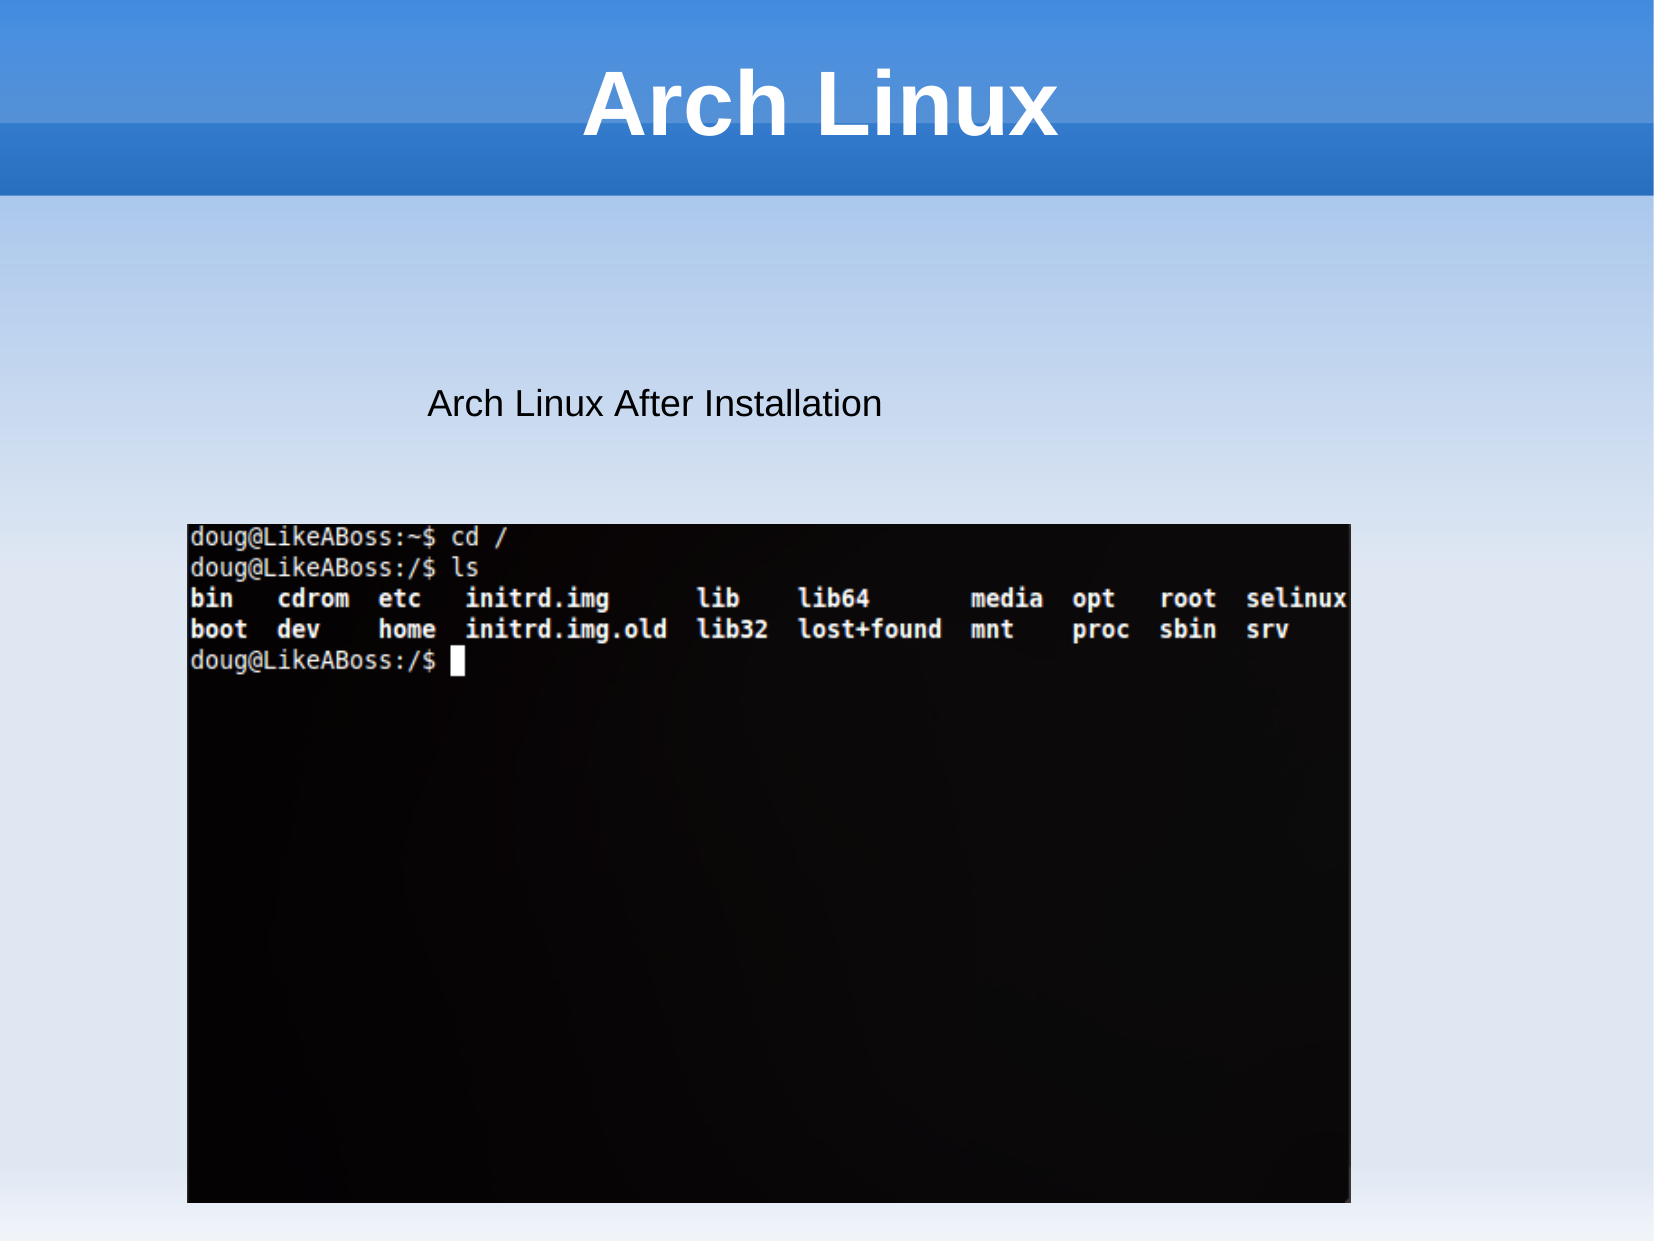

# Arch Linux
Arch Linux After Installation